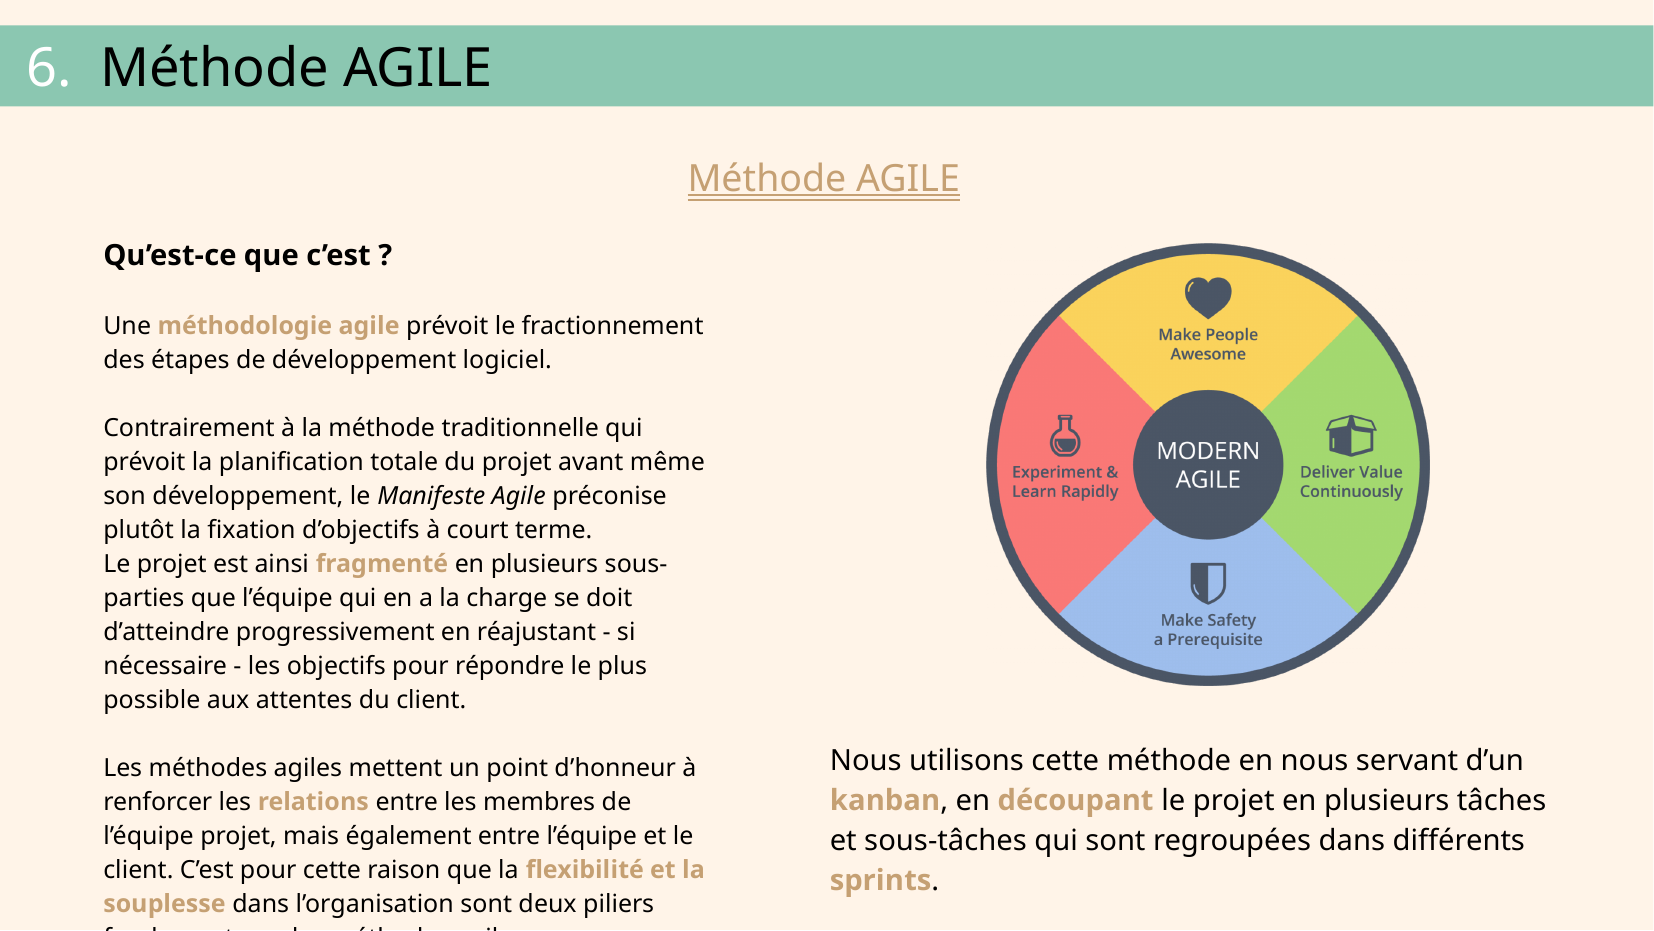

# 6. Méthode AGILE
Méthode AGILE
Qu’est-ce que c’est ?
Une méthodologie agile prévoit le fractionnement des étapes de développement logiciel.
Contrairement à la méthode traditionnelle qui prévoit la planification totale du projet avant même son développement, le Manifeste Agile préconise plutôt la fixation d’objectifs à court terme.
Le projet est ainsi fragmenté en plusieurs sous-parties que l’équipe qui en a la charge se doit d’atteindre progressivement en réajustant - si nécessaire - les objectifs pour répondre le plus possible aux attentes du client.
Les méthodes agiles mettent un point d’honneur à renforcer les relations entre les membres de l’équipe projet, mais également entre l’équipe et le client. C’est pour cette raison que la flexibilité et la souplesse dans l’organisation sont deux piliers fondamentaux des méthodes agile.
Nous utilisons cette méthode en nous servant d’un kanban, en découpant le projet en plusieurs tâches et sous-tâches qui sont regroupées dans différents sprints.